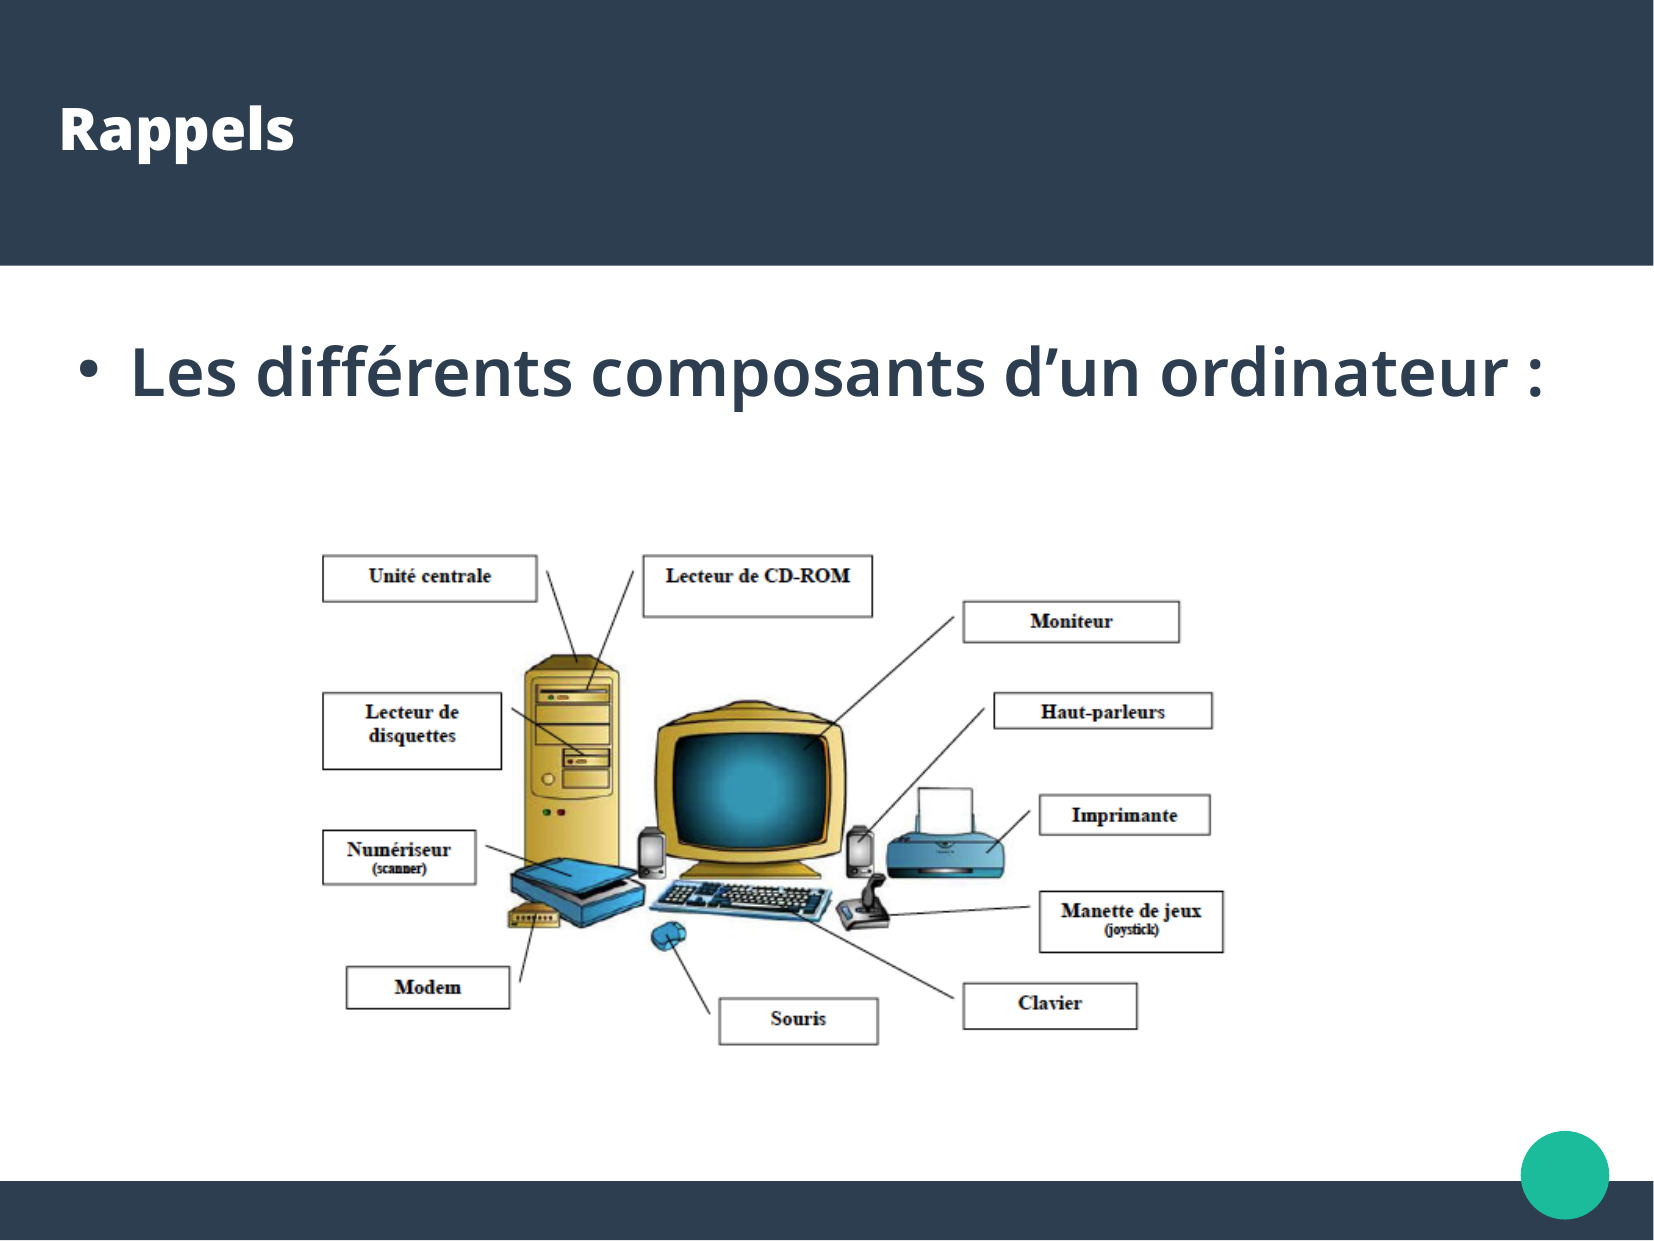

# Rappels
Les différents composants d’un ordinateur :